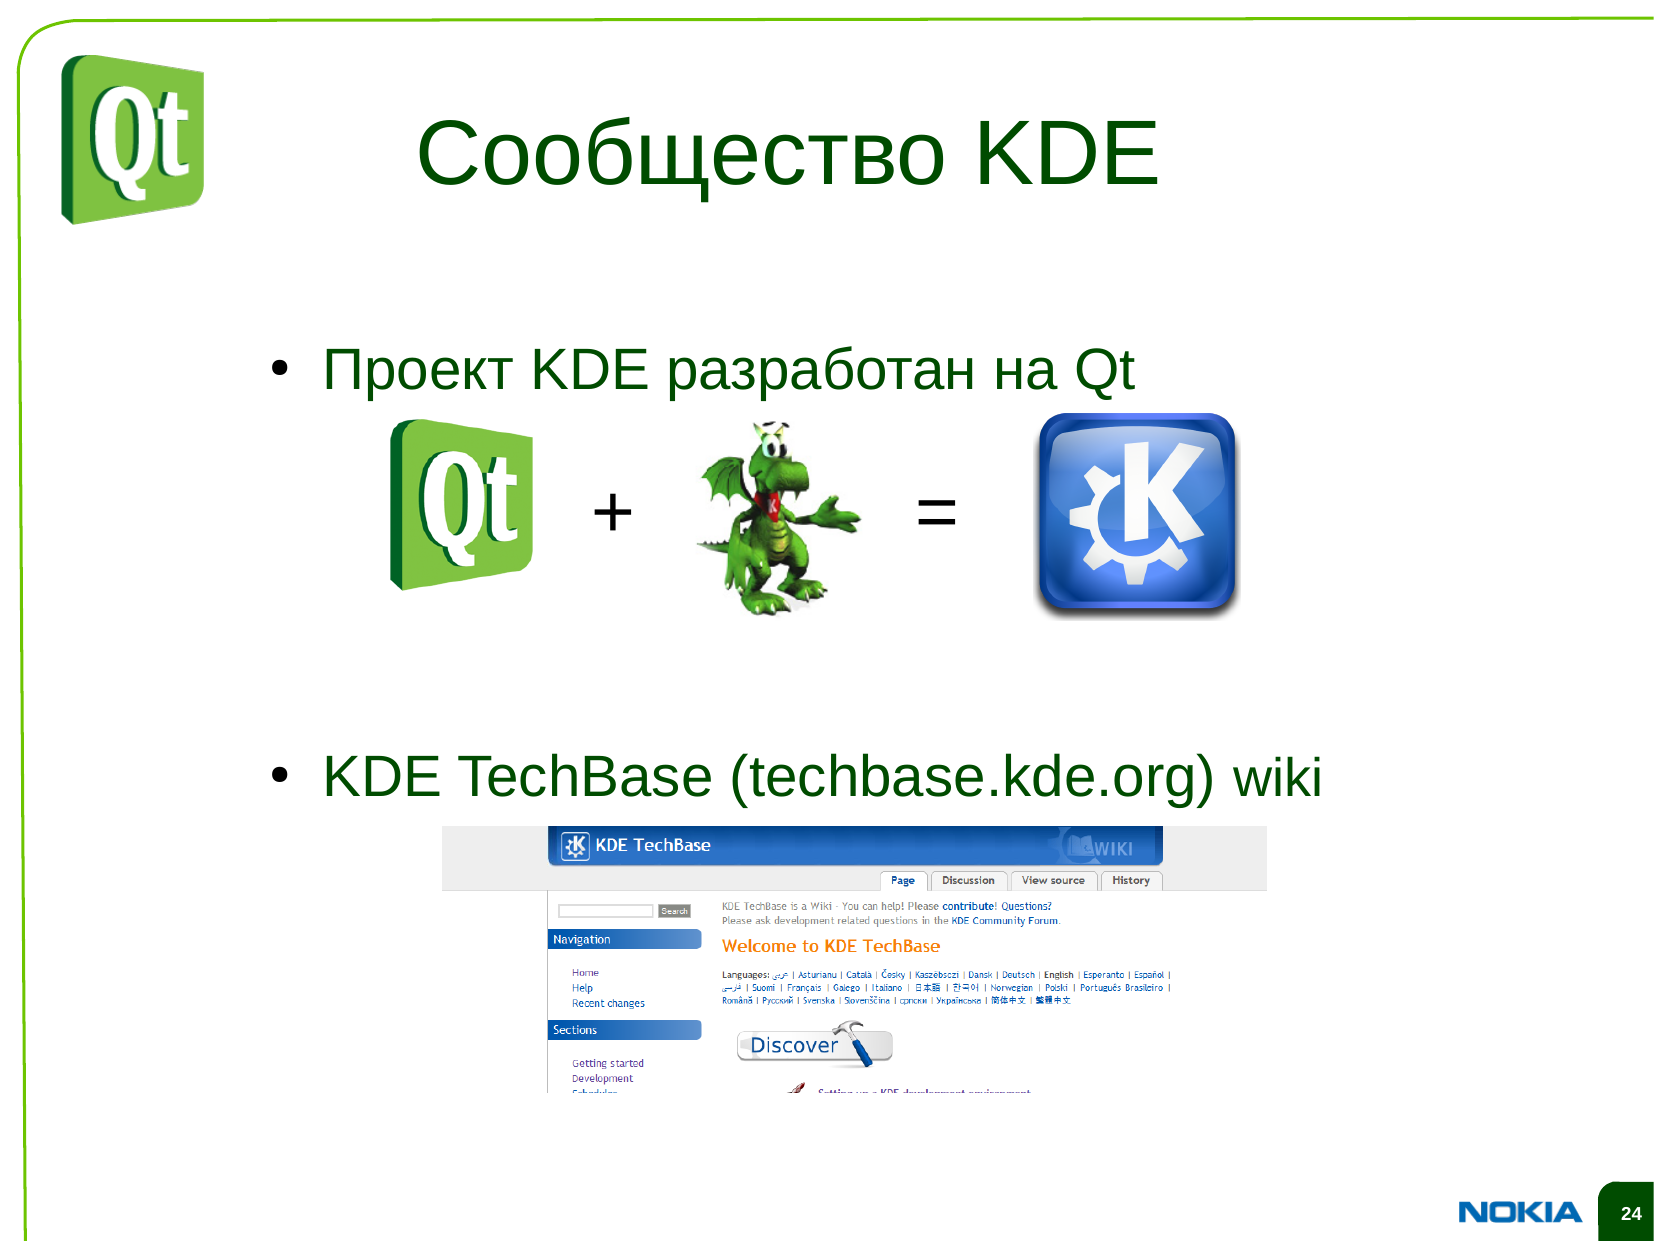

# Сообщество KDE
Проект KDE разработан на Qt
KDE TechBase (techbase.kde.org) wiki
+
=